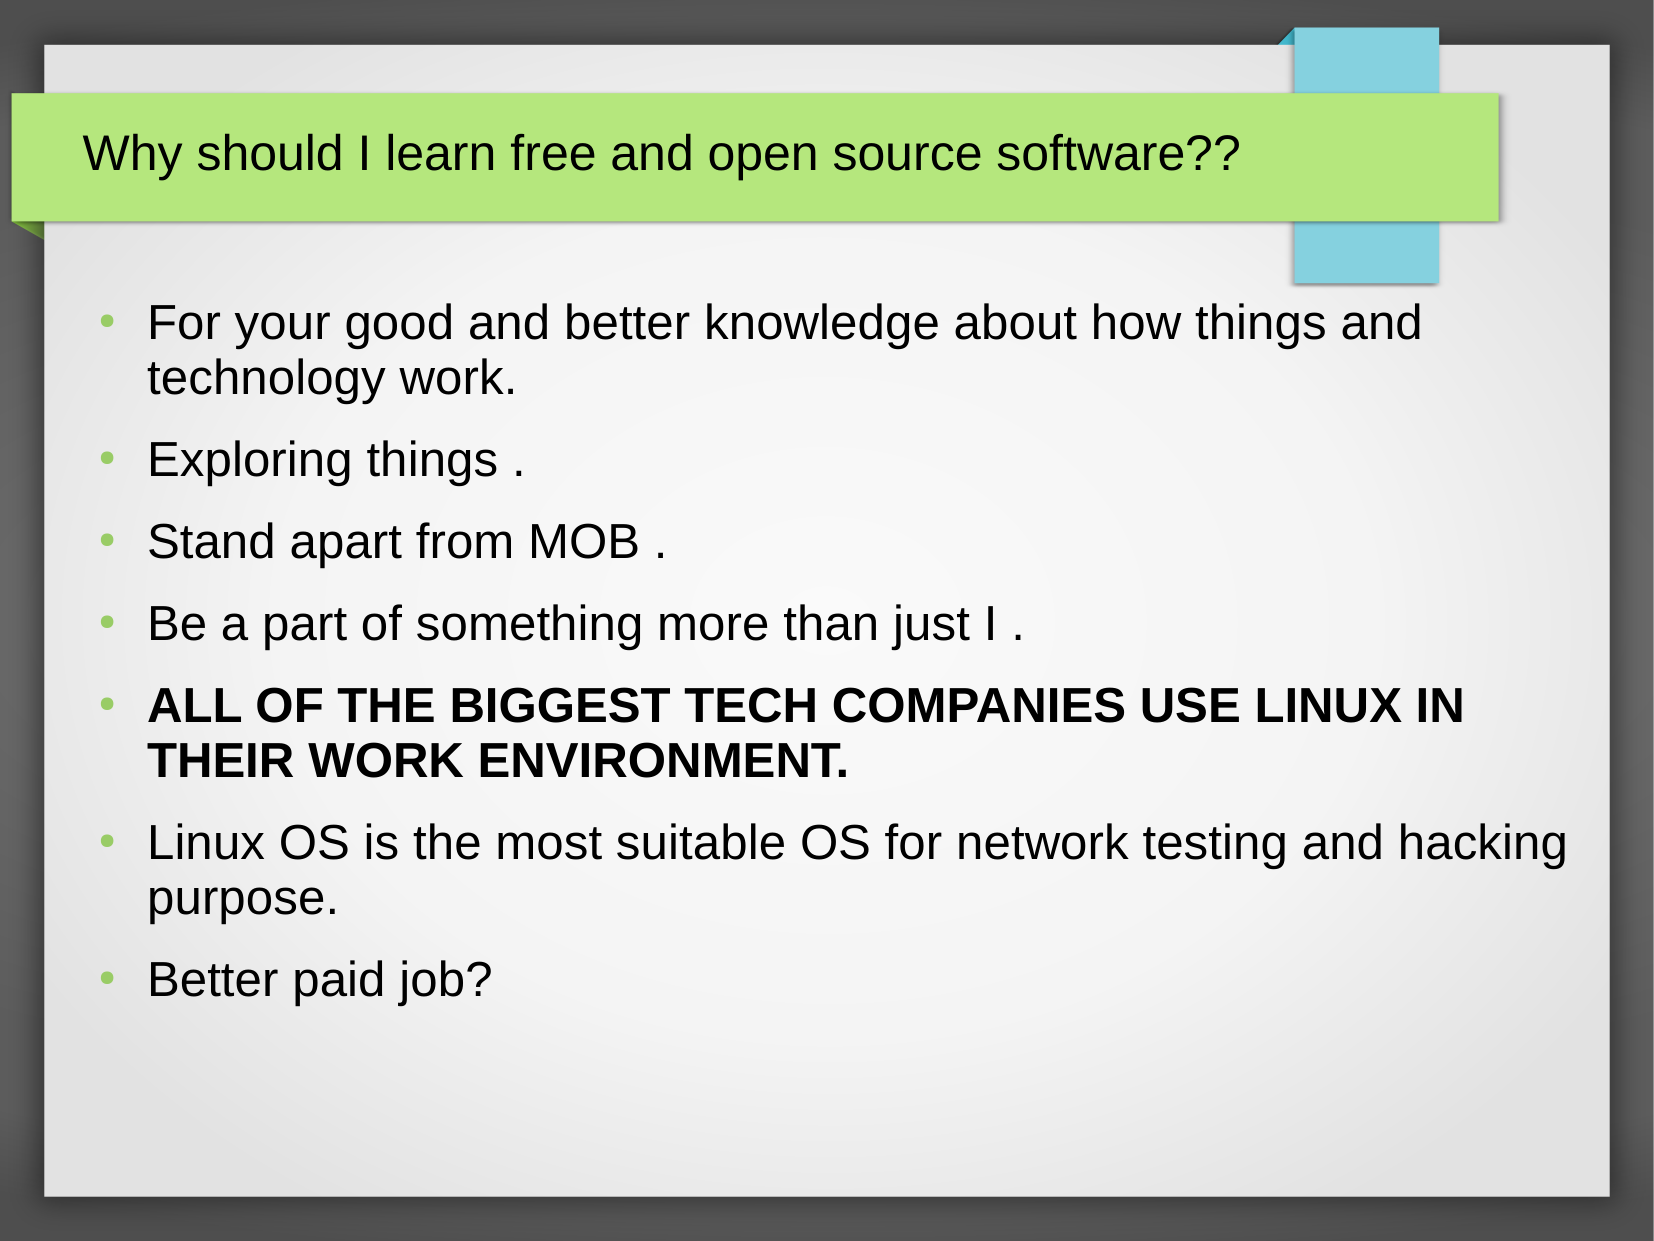

# Why should I learn free and open source software??
For your good and better knowledge about how things and technology work.
Exploring things .
Stand apart from MOB .
Be a part of something more than just I .
ALL OF THE BIGGEST TECH COMPANIES USE LINUX IN THEIR WORK ENVIRONMENT.
Linux OS is the most suitable OS for network testing and hacking purpose.
Better paid job?